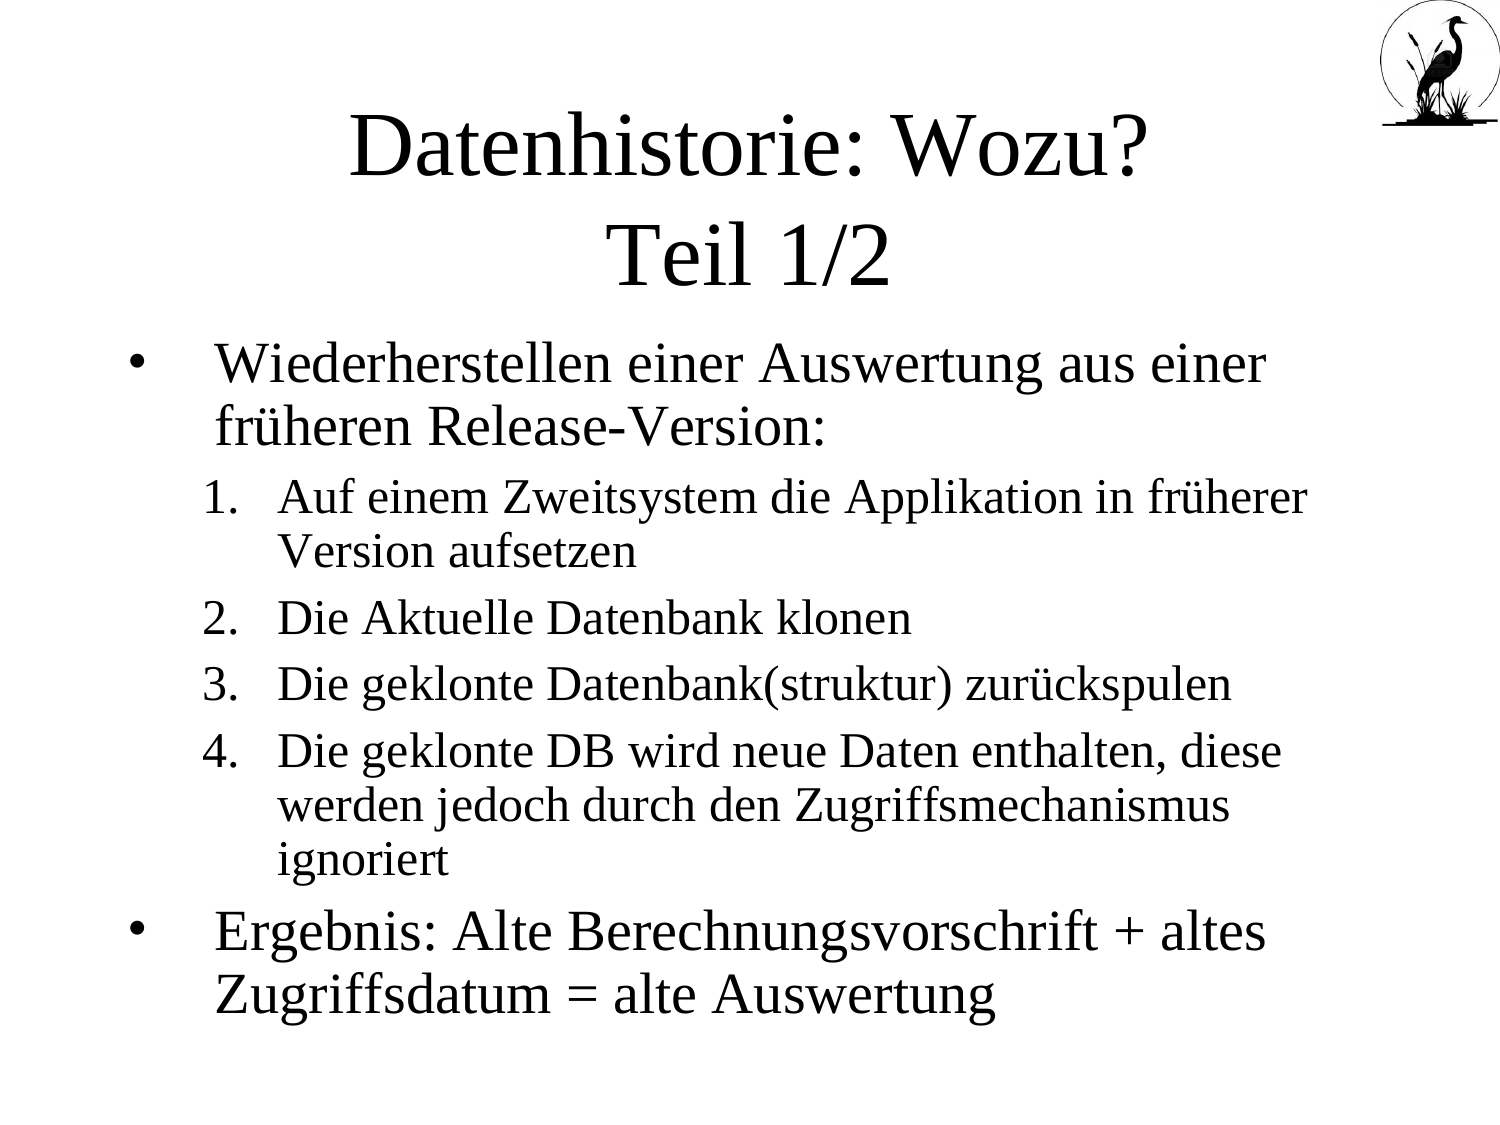

# Datenhistorie: Wozu? Teil 1/2
Wiederherstellen einer Auswertung aus einer früheren Release-Version:
Auf einem Zweitsystem die Applikation in früherer Version aufsetzen
Die Aktuelle Datenbank klonen
Die geklonte Datenbank(struktur) zurückspulen
Die geklonte DB wird neue Daten enthalten, diese werden jedoch durch den Zugriffsmechanismus ignoriert
Ergebnis: Alte Berechnungsvorschrift + altes Zugriffsdatum = alte Auswertung